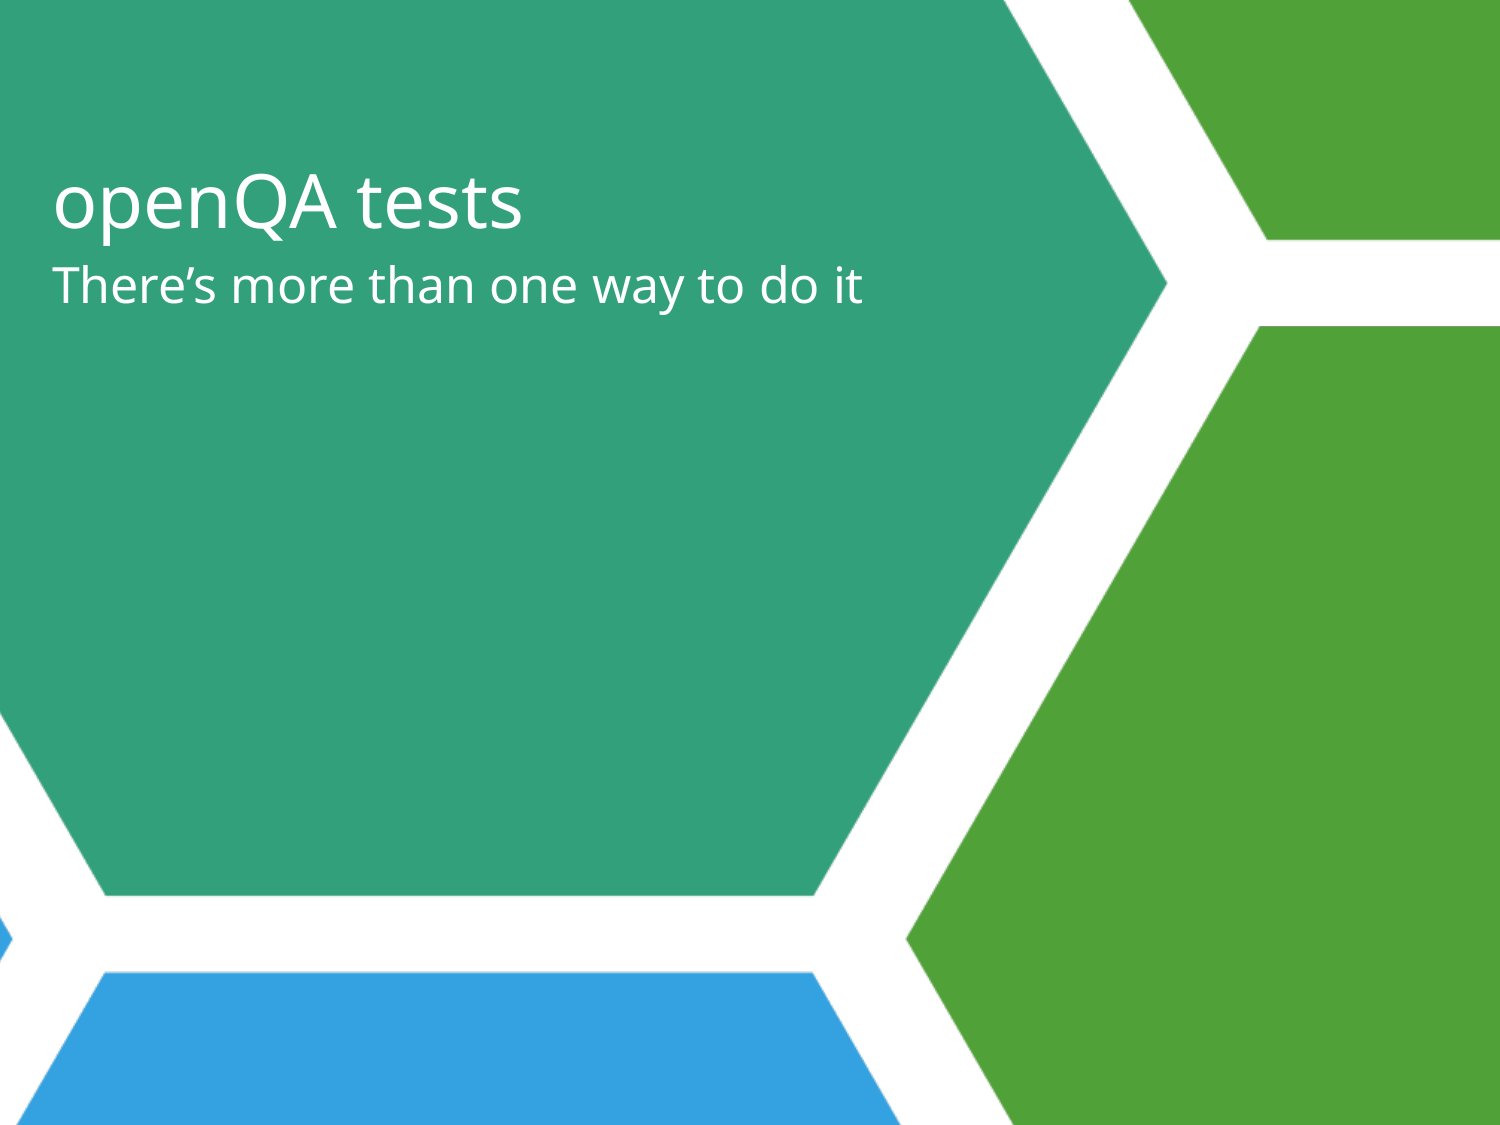

# openQA tests There’s more than one way to do it